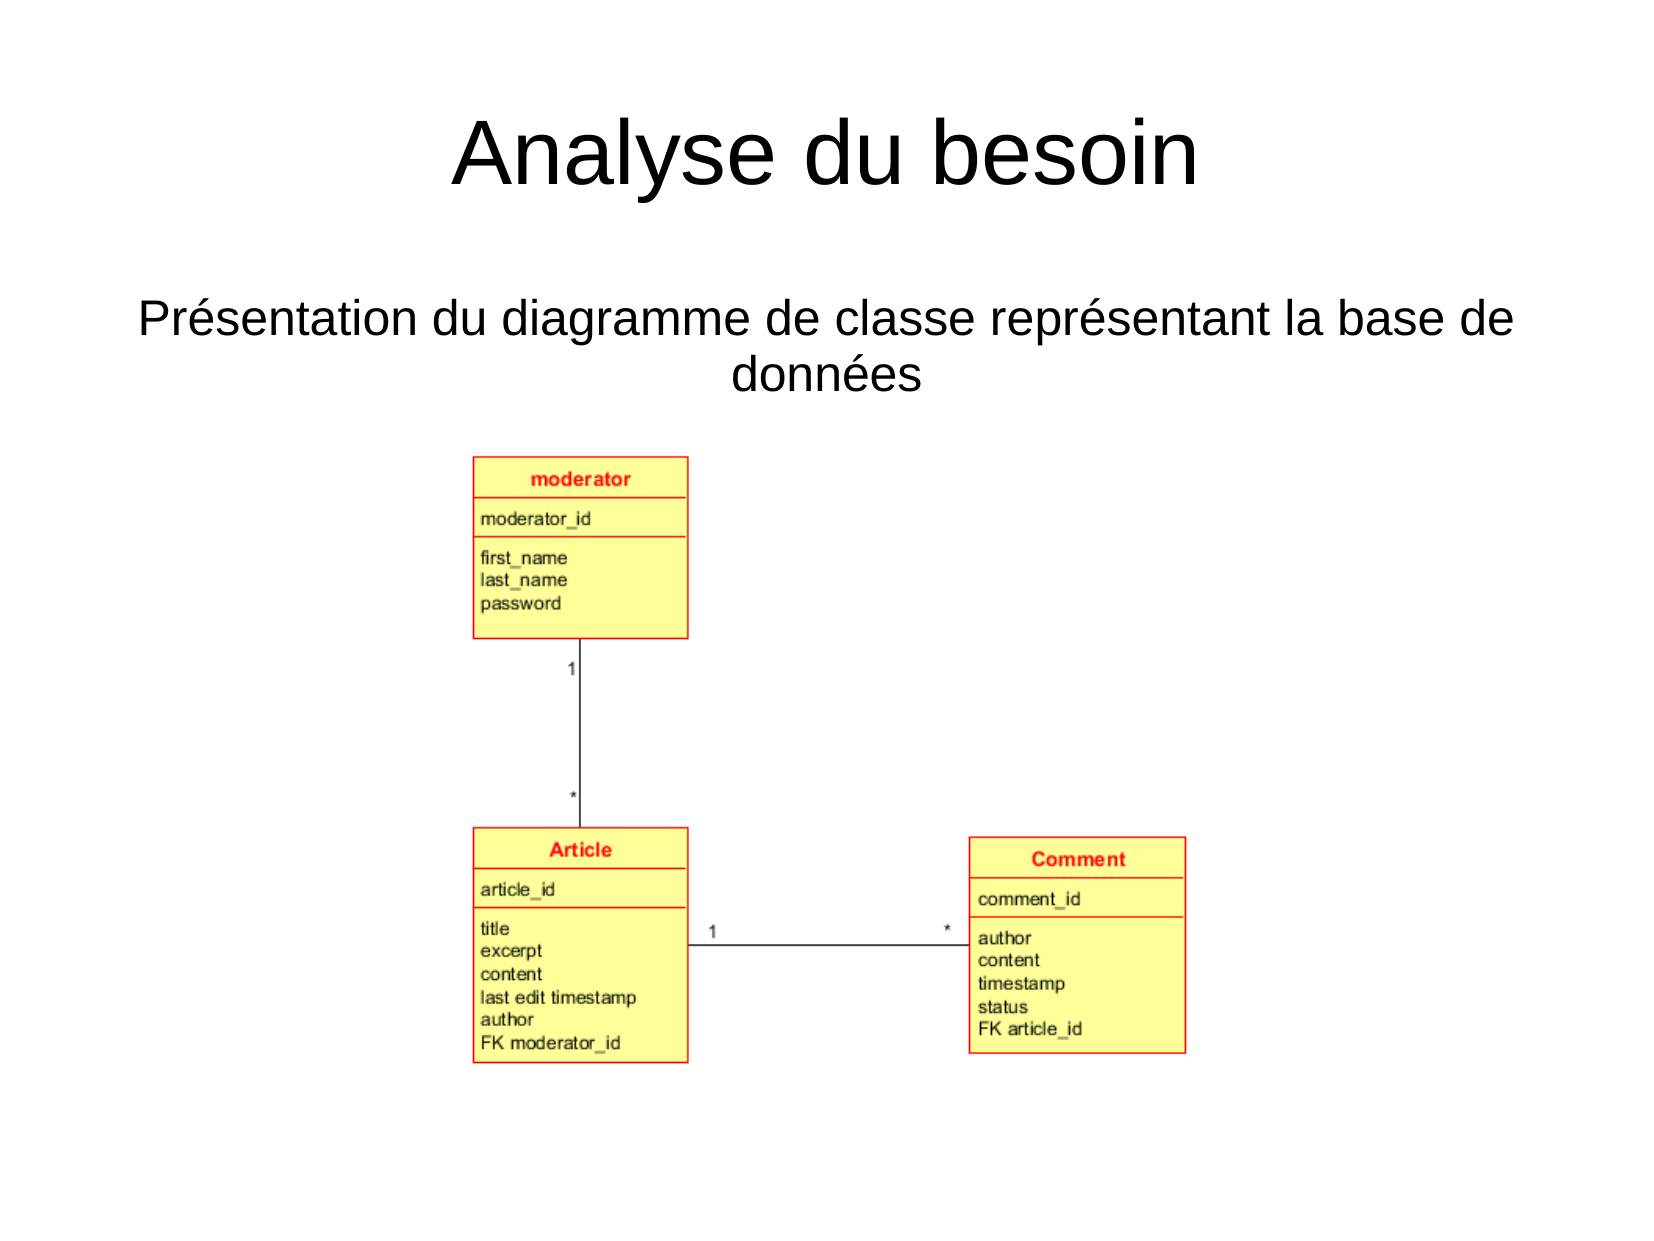

# Analyse du besoin
Présentation du diagramme de classe représentant la base de données